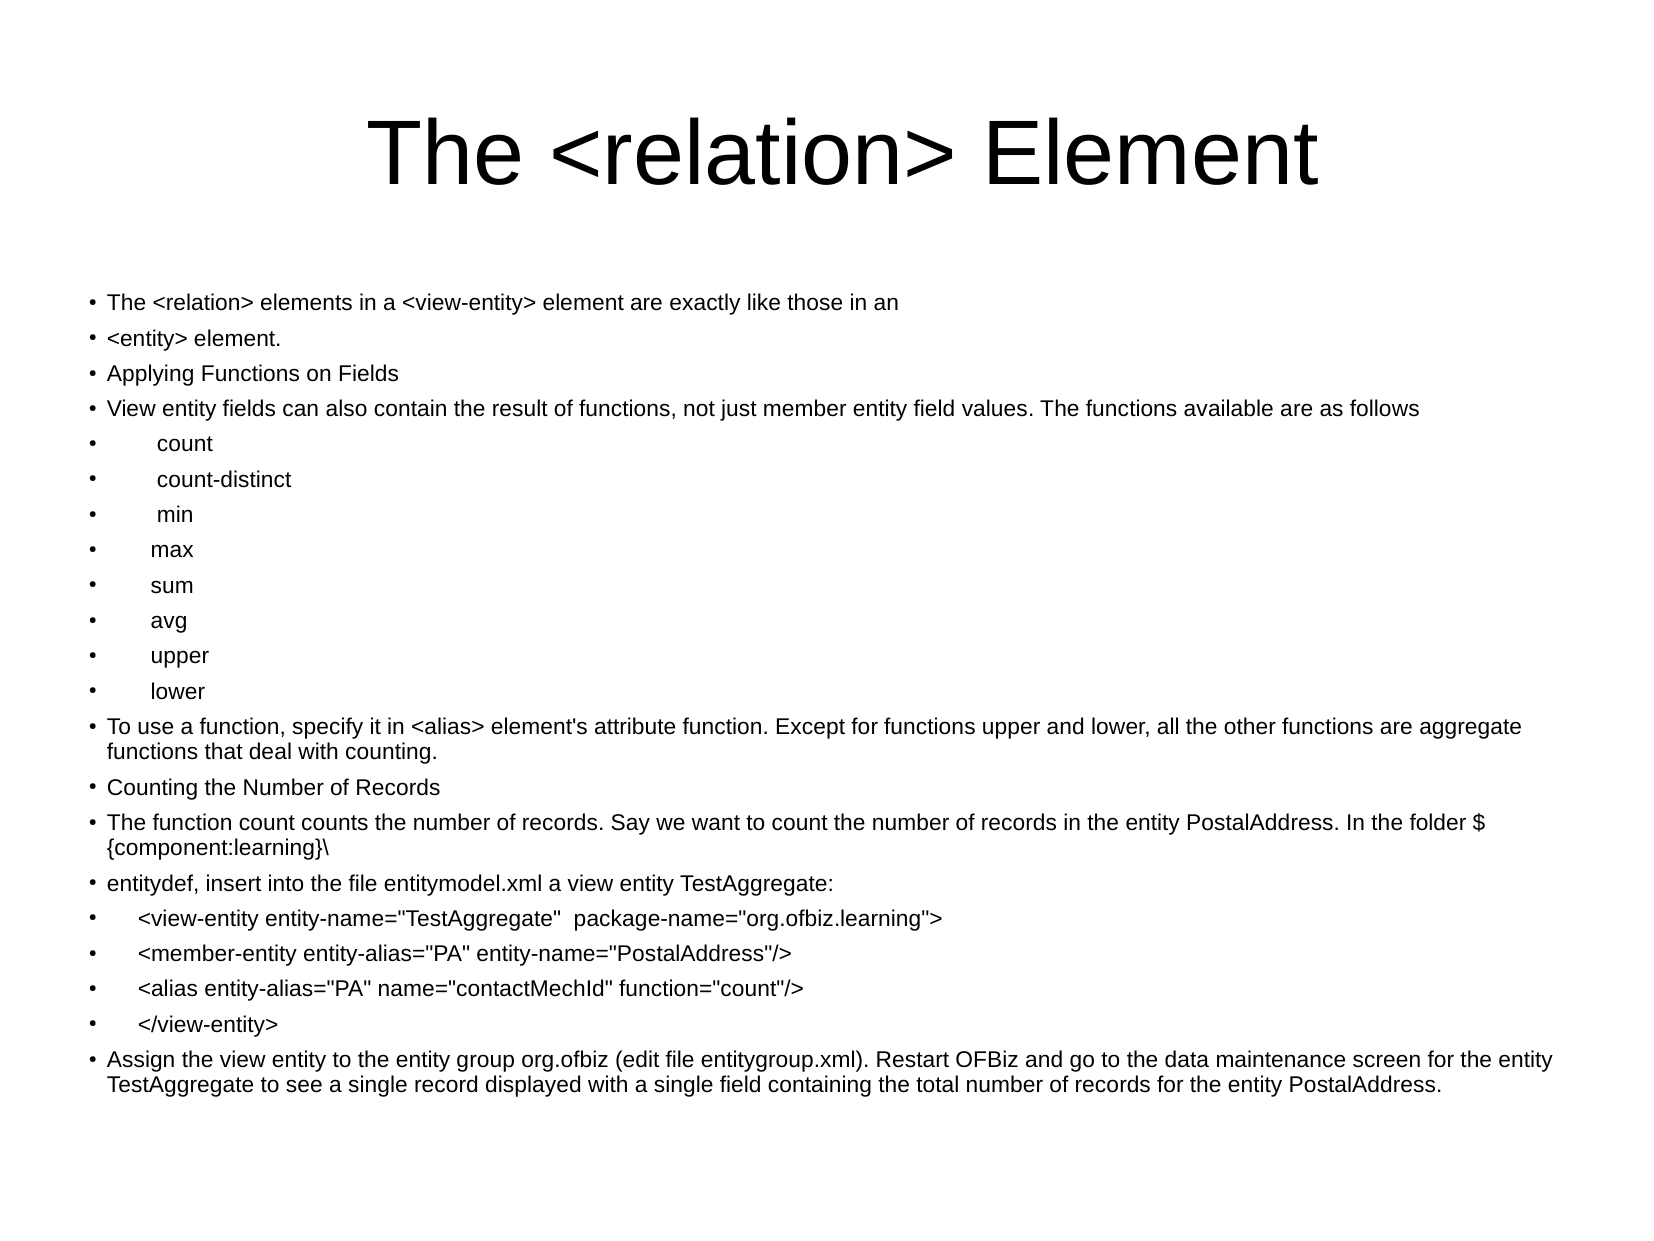

# The <relation> Element
The <relation> elements in a <view-entity> element are exactly like those in an
<entity> element.
Applying Functions on Fields
View entity fields can also contain the result of functions, not just member entity field values. The functions available are as follows
 count
 count-distinct
 min
 max
 sum
 avg
 upper
 lower
To use a function, specify it in <alias> element's attribute function. Except for functions upper and lower, all the other functions are aggregate functions that deal with counting.
Counting the Number of Records
The function count counts the number of records. Say we want to count the number of records in the entity PostalAddress. In the folder ${component:learning}\
entitydef, insert into the file entitymodel.xml a view entity TestAggregate:
 <view-entity entity-name="TestAggregate" package-name="org.ofbiz.learning">
 <member-entity entity-alias="PA" entity-name="PostalAddress"/>
 <alias entity-alias="PA" name="contactMechId" function="count"/>
 </view-entity>
Assign the view entity to the entity group org.ofbiz (edit file entitygroup.xml). Restart OFBiz and go to the data maintenance screen for the entity TestAggregate to see a single record displayed with a single field containing the total number of records for the entity PostalAddress.